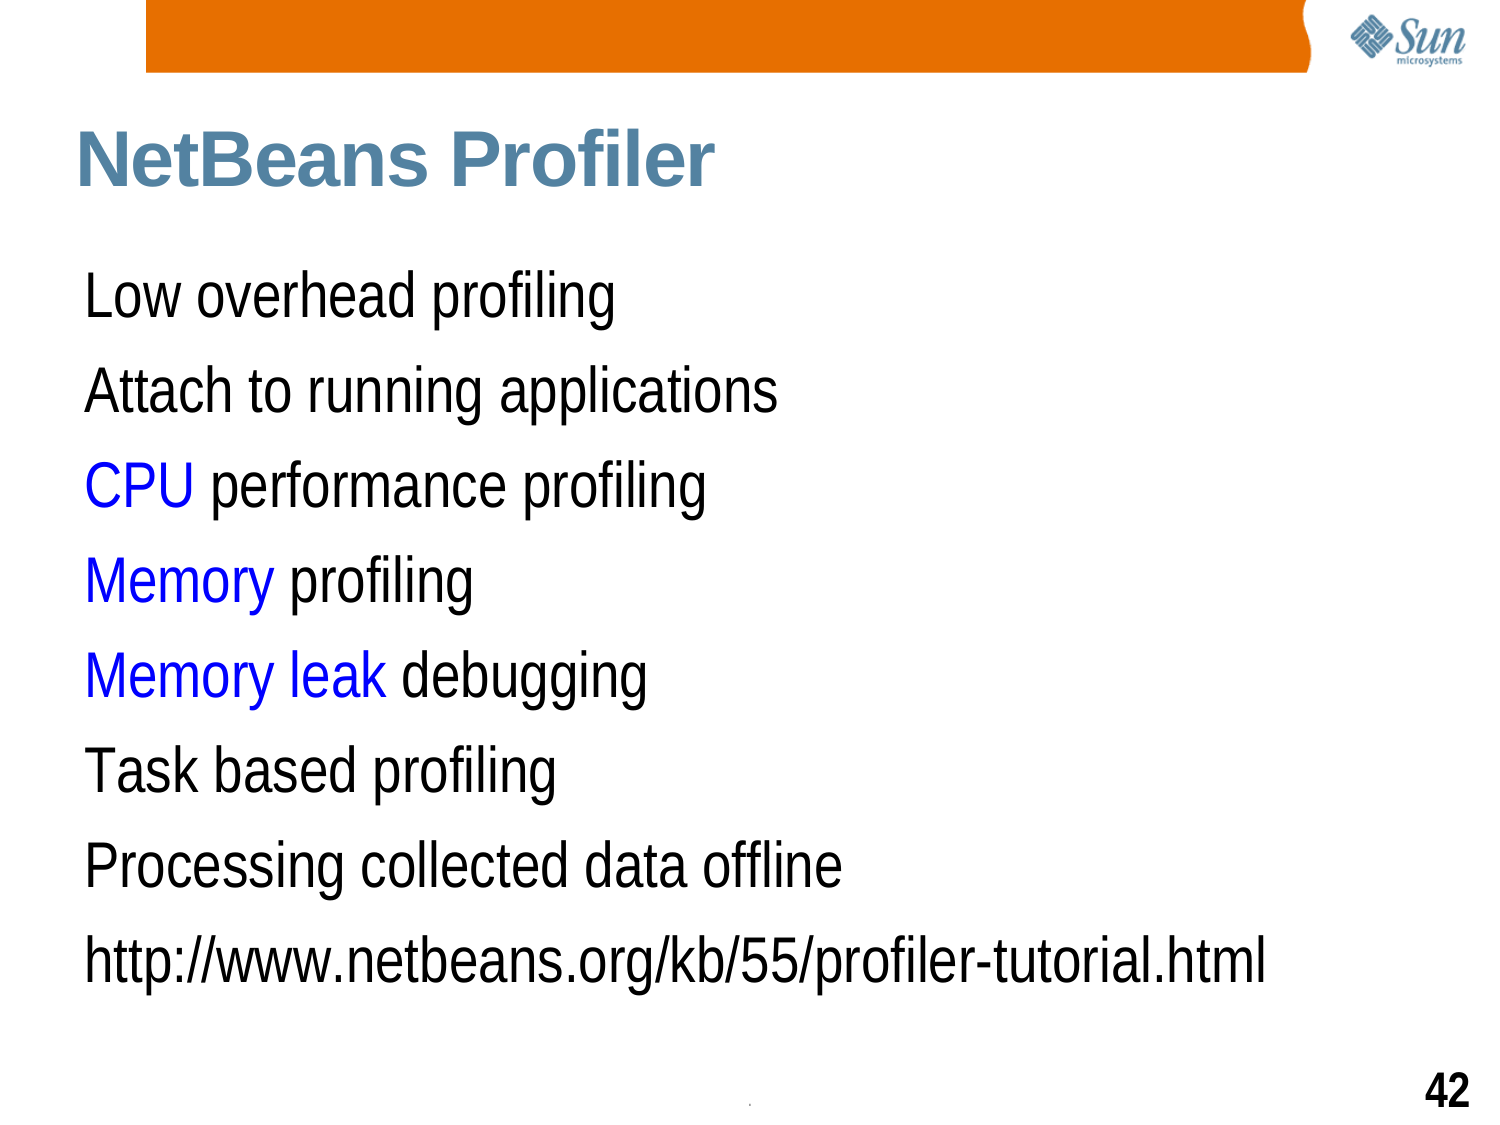

# NetBeans Profiler
Low overhead profiling
Attach to running applications
CPU performance profiling
Memory profiling
Memory leak debugging
Task based profiling
Processing collected data offline
http://www.netbeans.org/kb/55/profiler-tutorial.html